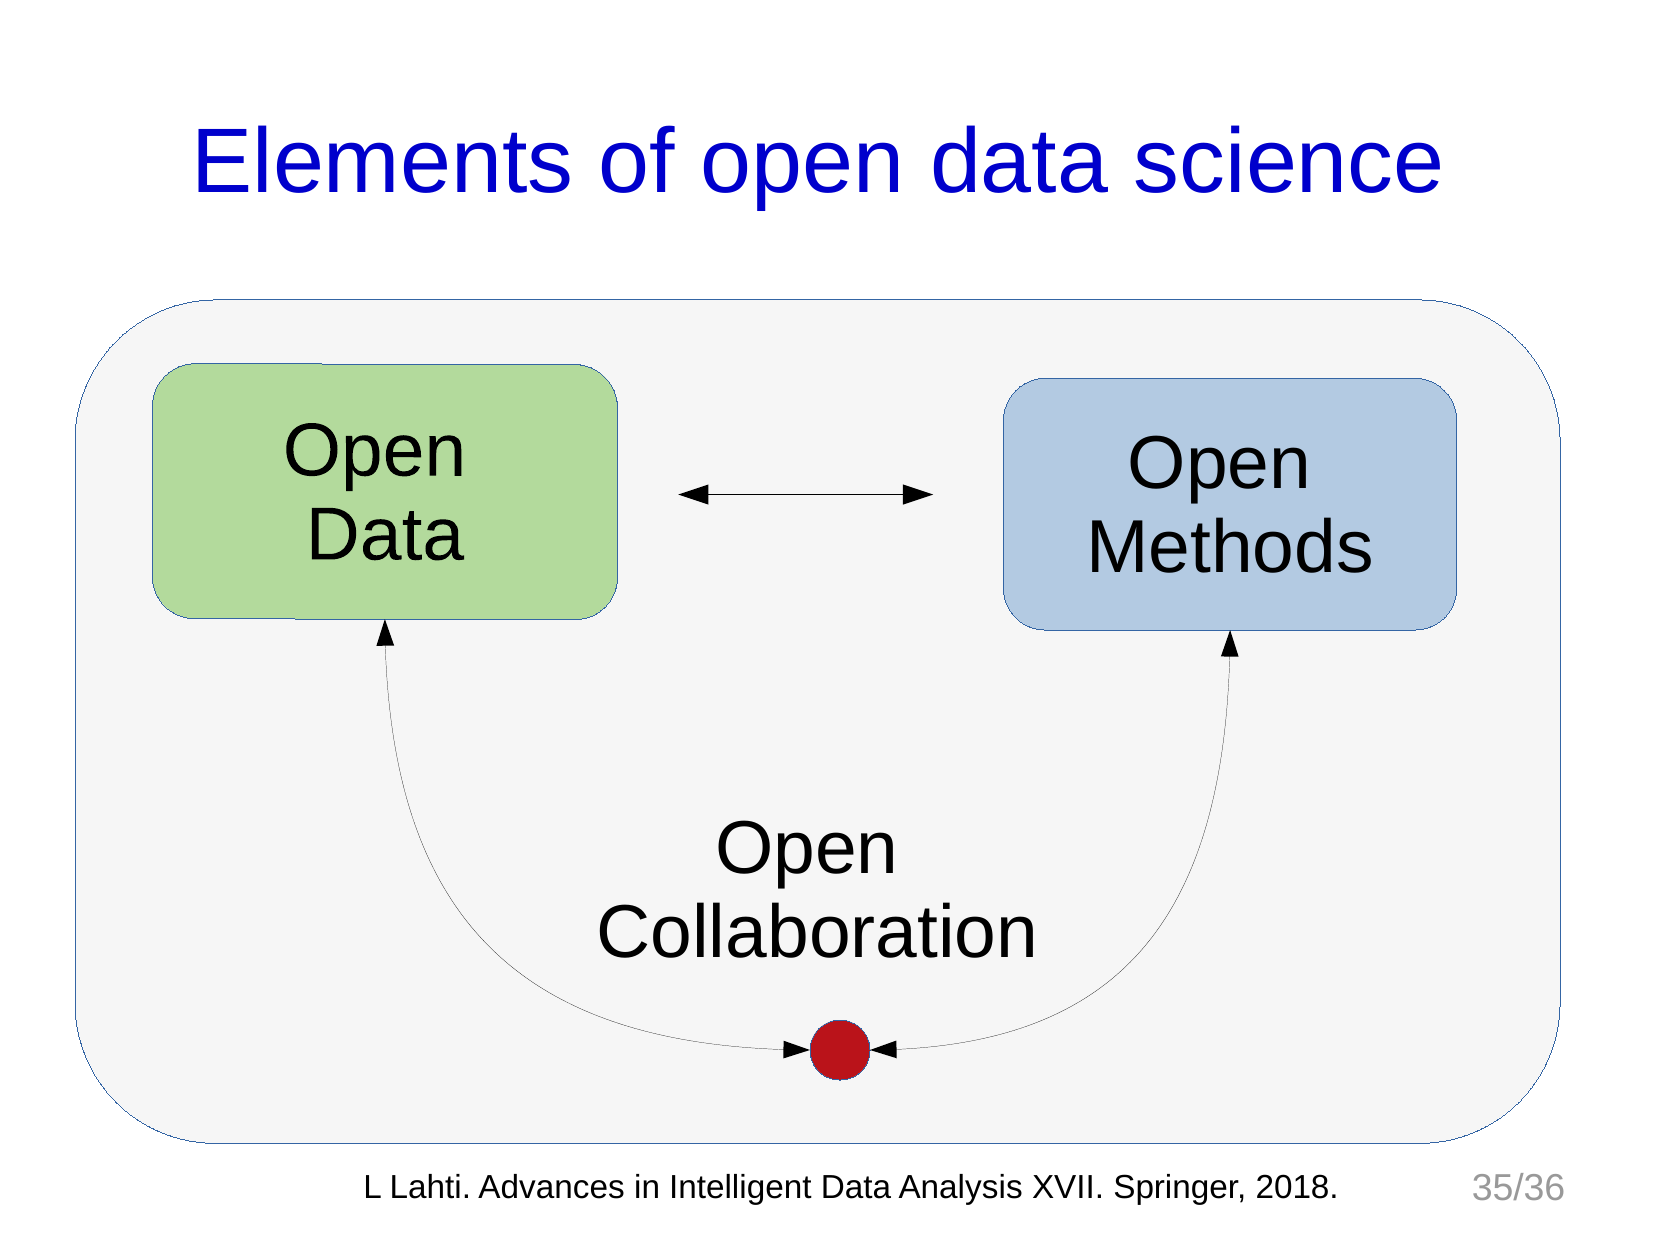

# Elements of open data science
Open
Collaboration
Open
Data
Open
Methods
L Lahti. Advances in Intelligent Data Analysis XVII. Springer, 2018.